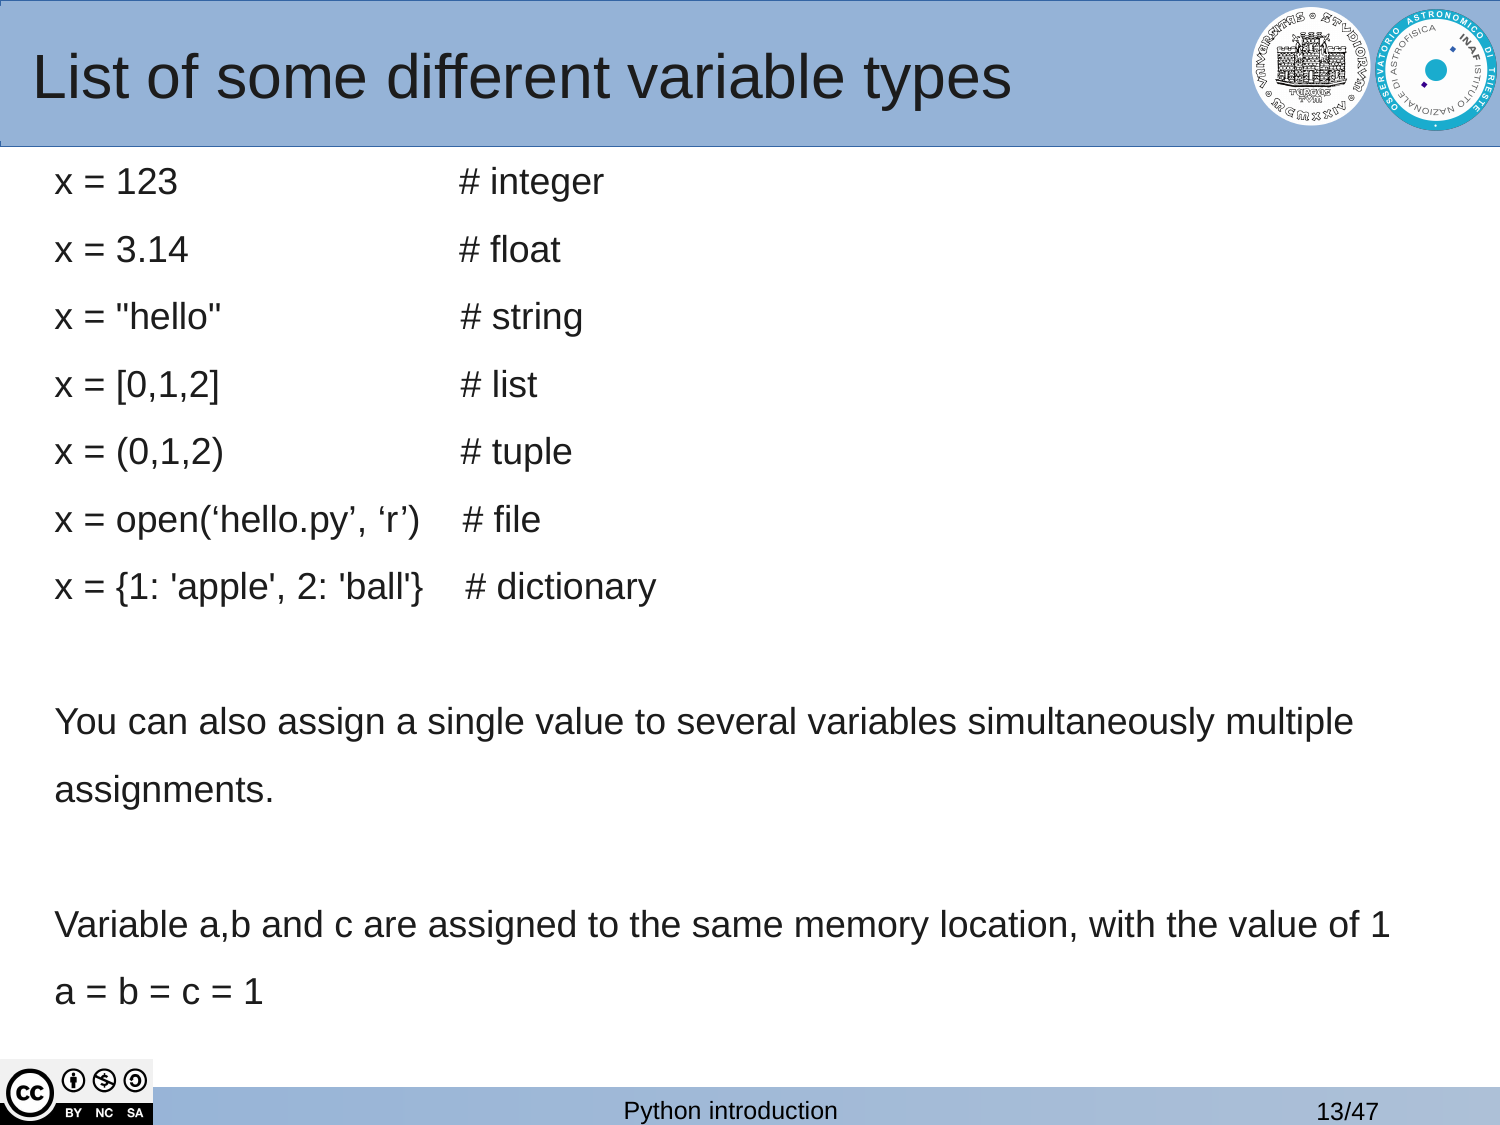

List of some different variable types
# x = 123 			 # integer
x = 3.14 			 # float
x = "hello" 			 # string
x = [0,1,2] 			 # list
x = (0,1,2) 			 # tuple
x = open(‘hello.py’, ‘r’) # file
x = {1: 'apple', 2: 'ball'} # dictionary
You can also assign a single value to several variables simultaneously multiple
assignments.
Variable a,b and c are assigned to the same memory location, with the value of 1
a = b = c = 1